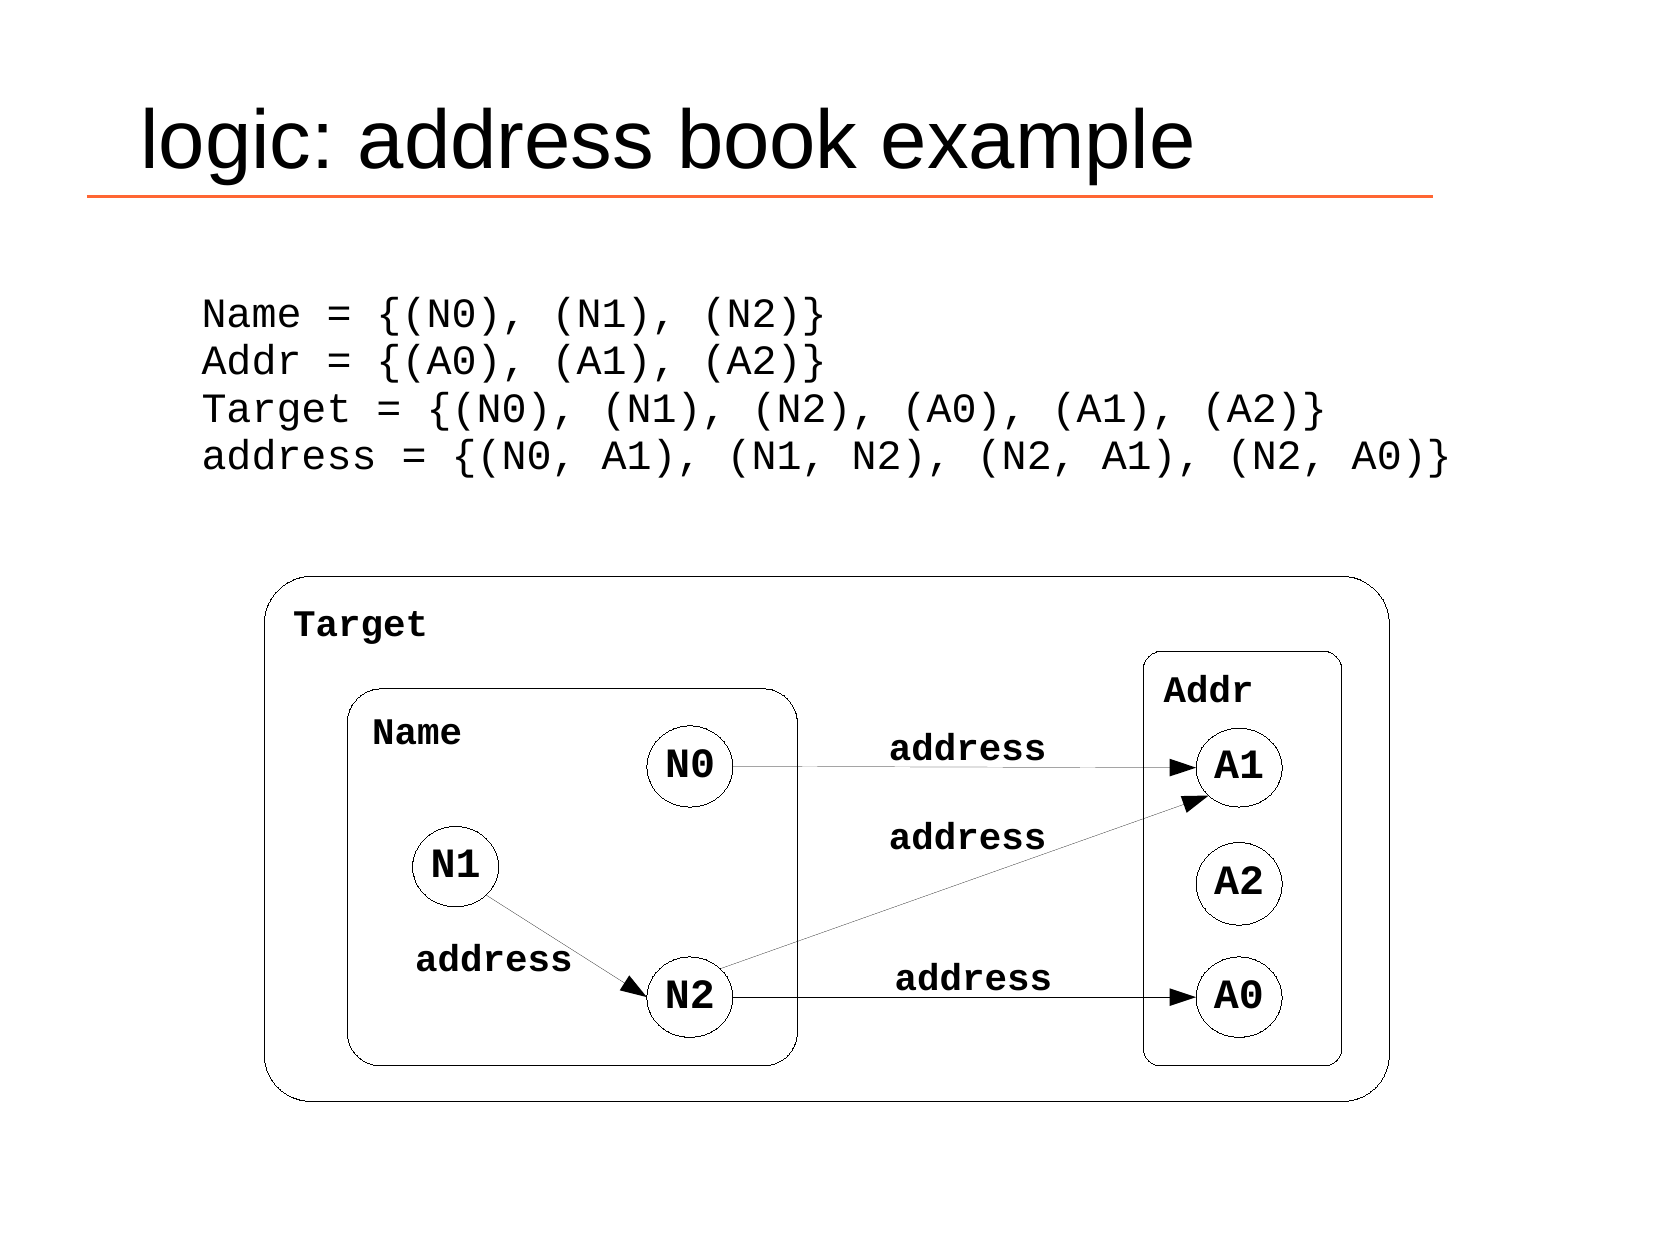

# logic: address book example
Name = {(N0), (N1), (N2)}
Addr = {(A0), (A1), (A2)}
Target = {(N0), (N1), (N2), (A0), (A1), (A2)}
address = {(N0, A1), (N1, N2), (N2, A1), (N2, A0)}
Target
Addr
Name
address
N0
A1
address
N1
A2
address
address
N2
A0